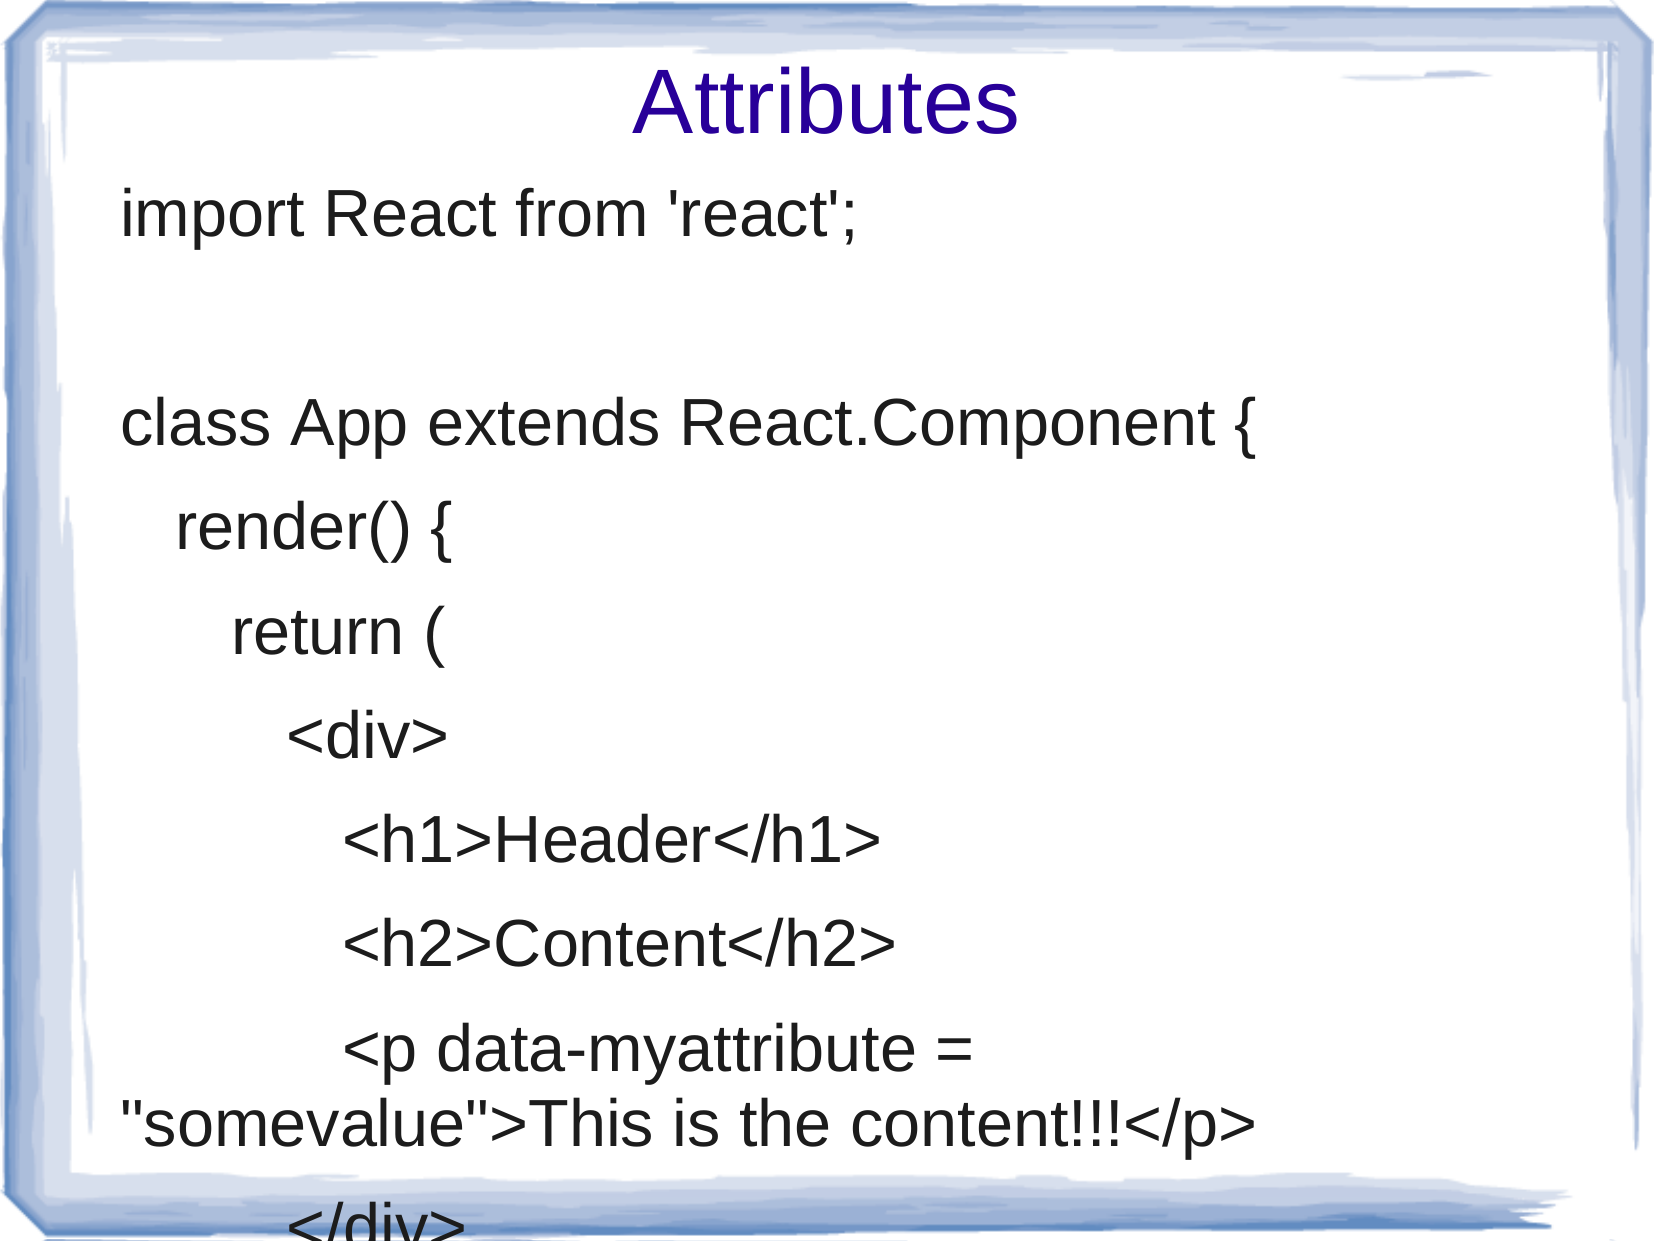

# Attributes
import React from 'react';
class App extends React.Component {
 render() {
 return (
 <div>
 <h1>Header</h1>
 <h2>Content</h2>
 <p data-myattribute = "somevalue">This is the content!!!</p>
 </div>
 );
 }
}export default App;